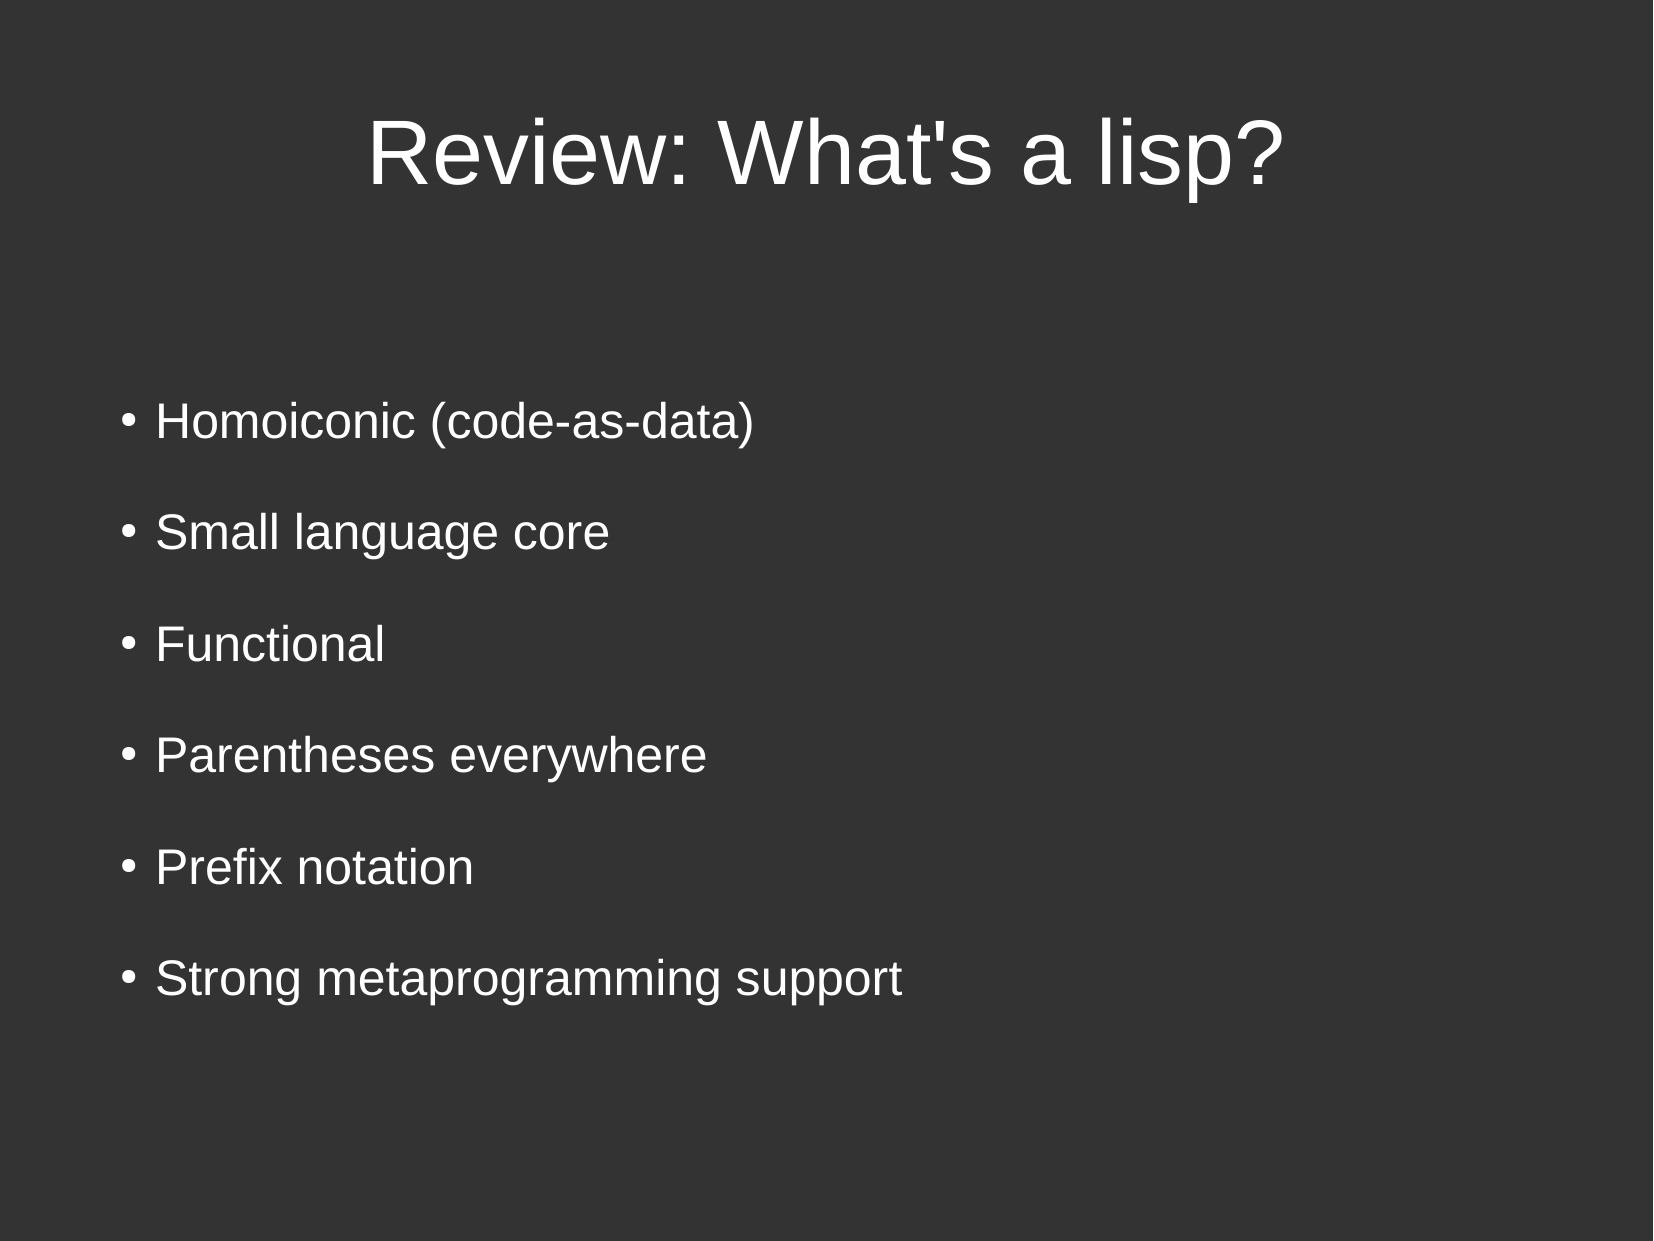

# Review: What's a lisp?
Homoiconic (code-as-data)
Small language core
Functional
Parentheses everywhere
Prefix notation
Strong metaprogramming support